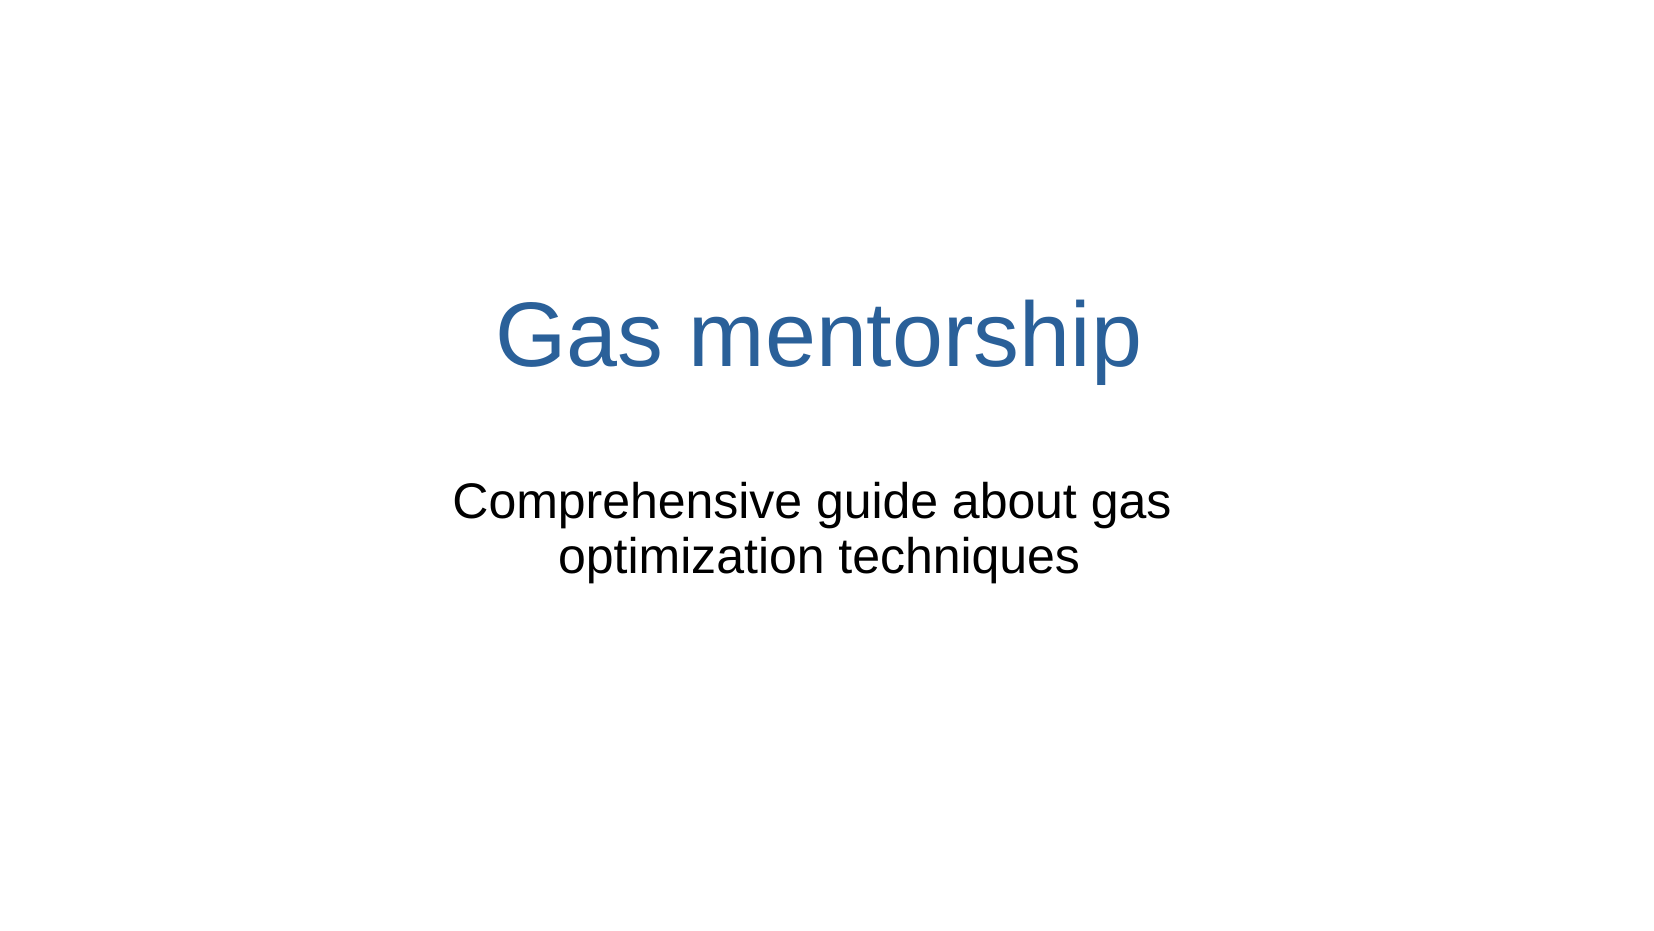

# Gas mentorship
Comprehensive guide about gas
optimization techniques